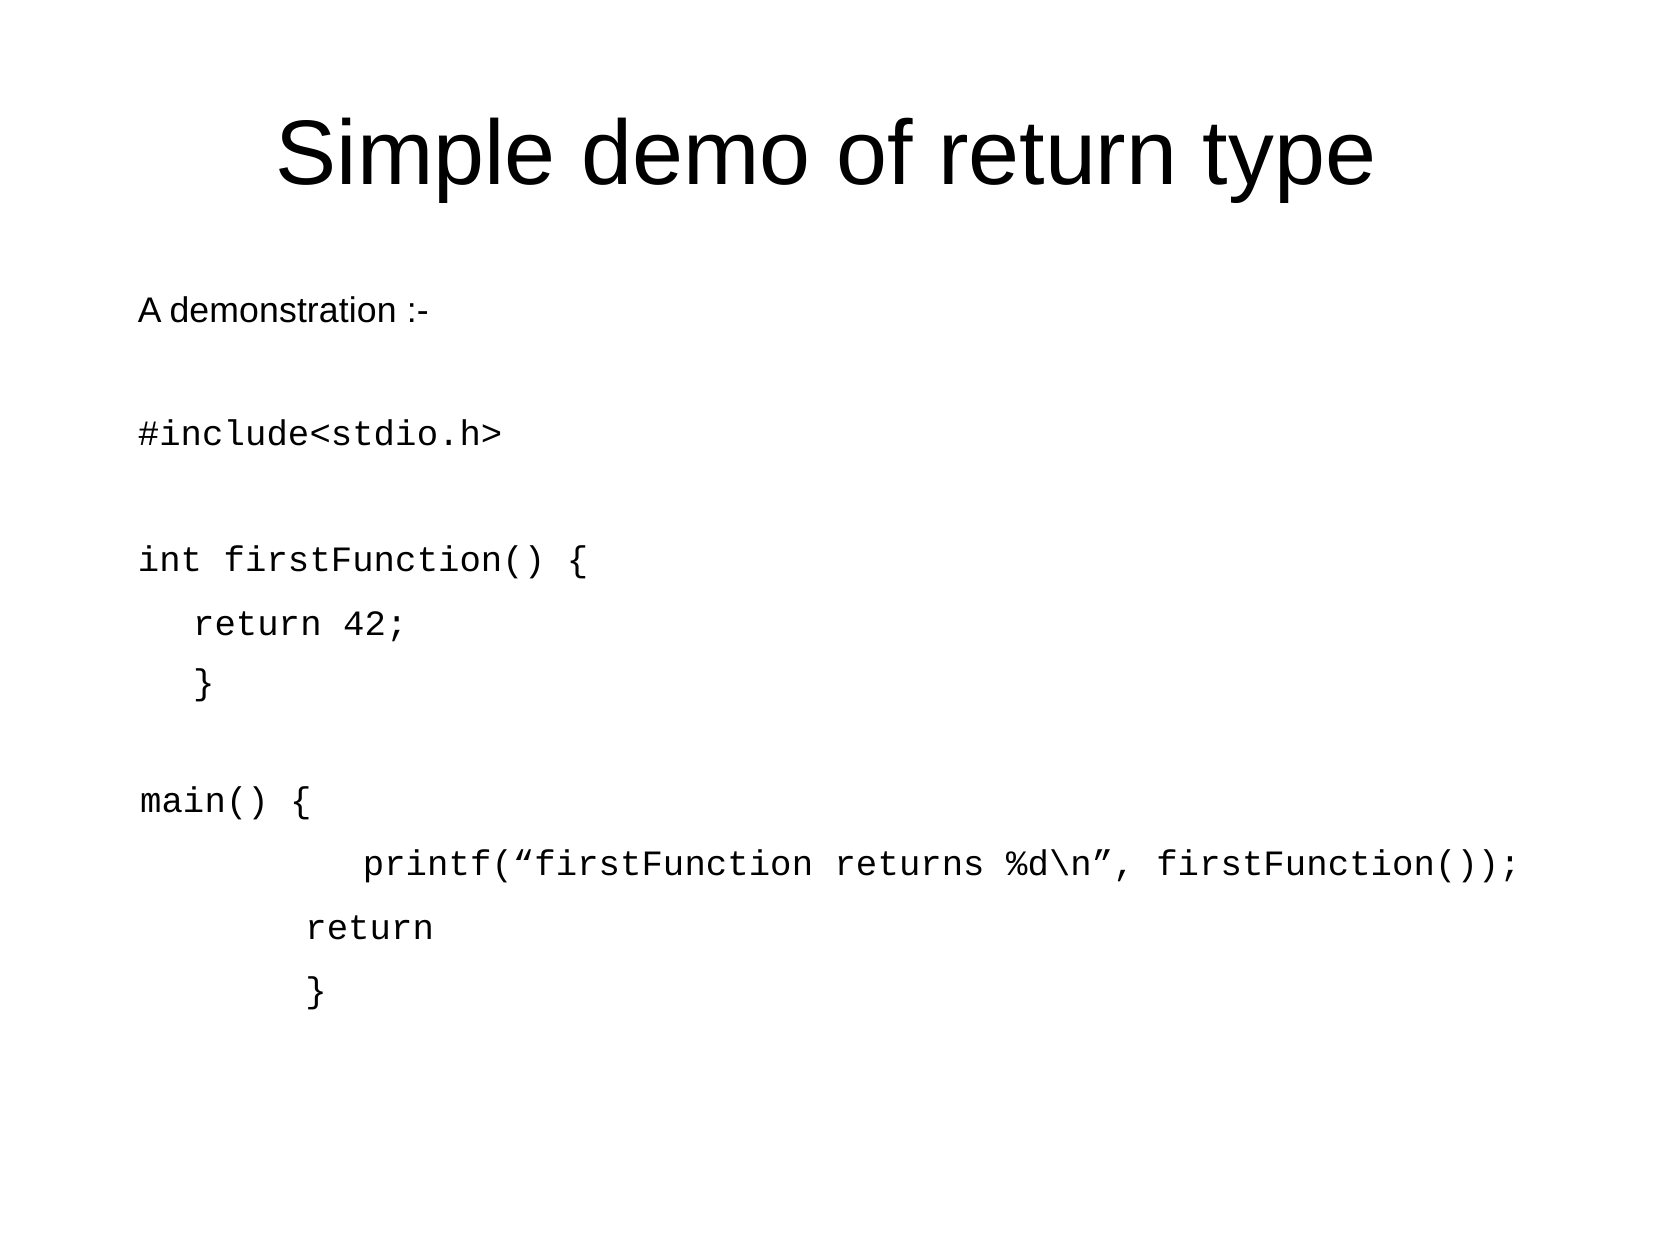

# Simple demo of return type
A demonstration :-
#include<stdio.h>
int firstFunction() {
return 42;
}
 	main() {
 			 printf(“firstFunction returns %d\n”, firstFunction());
 		 return
 		 }